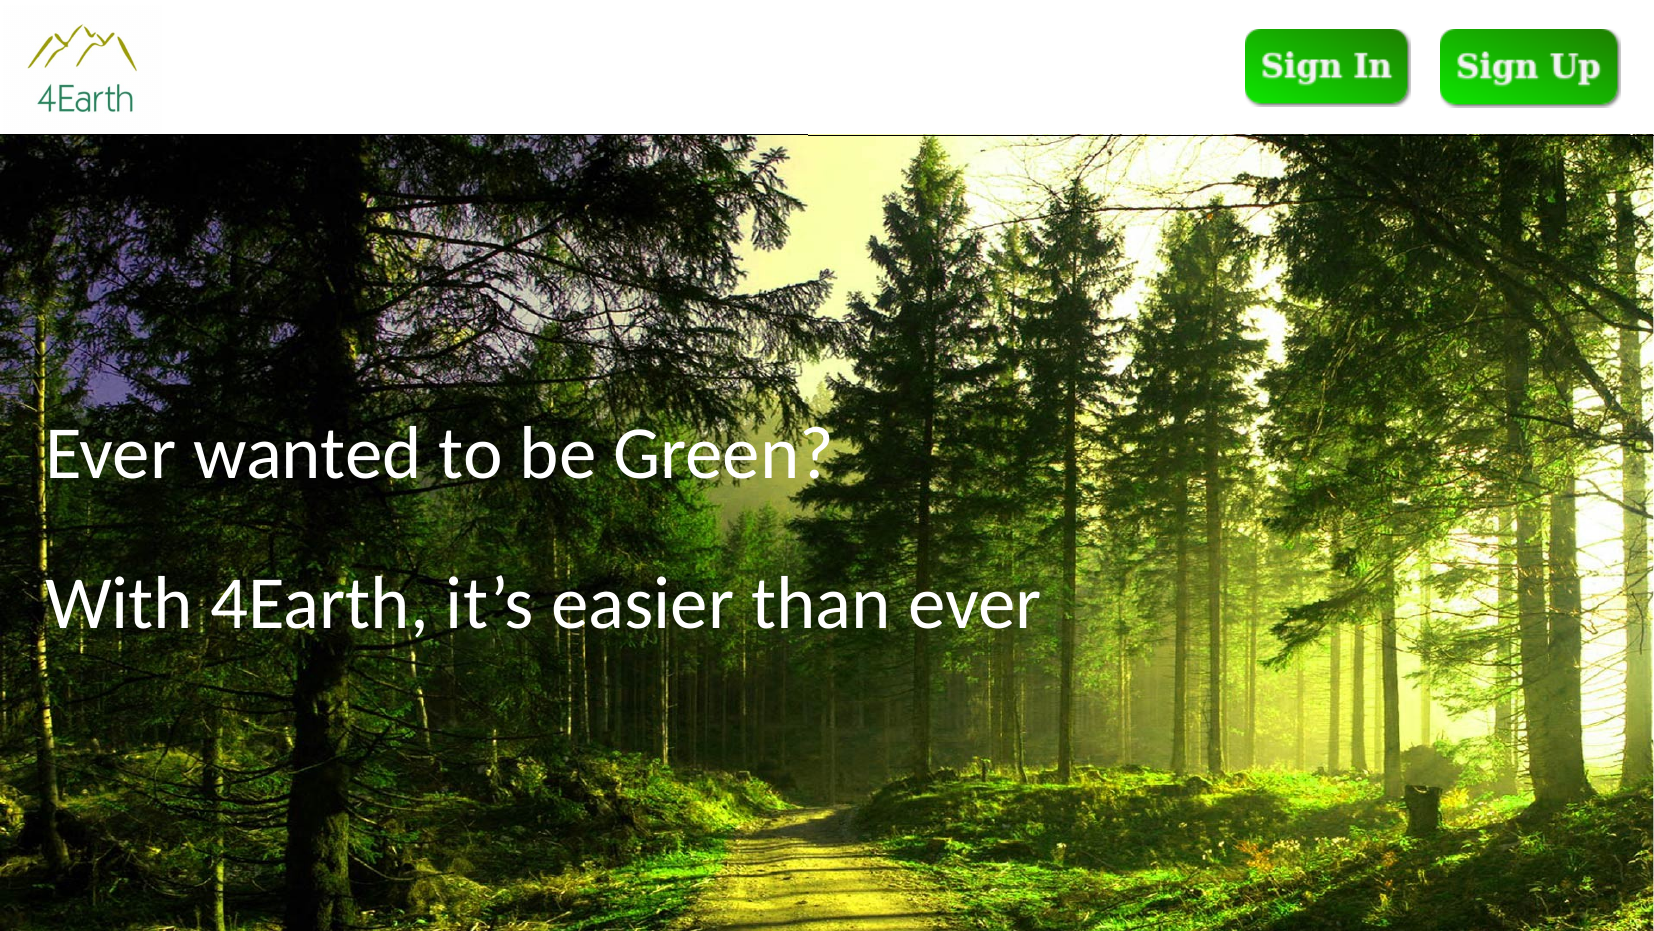

# Ever wanted to be Green? With 4Earth, it’s easier than ever